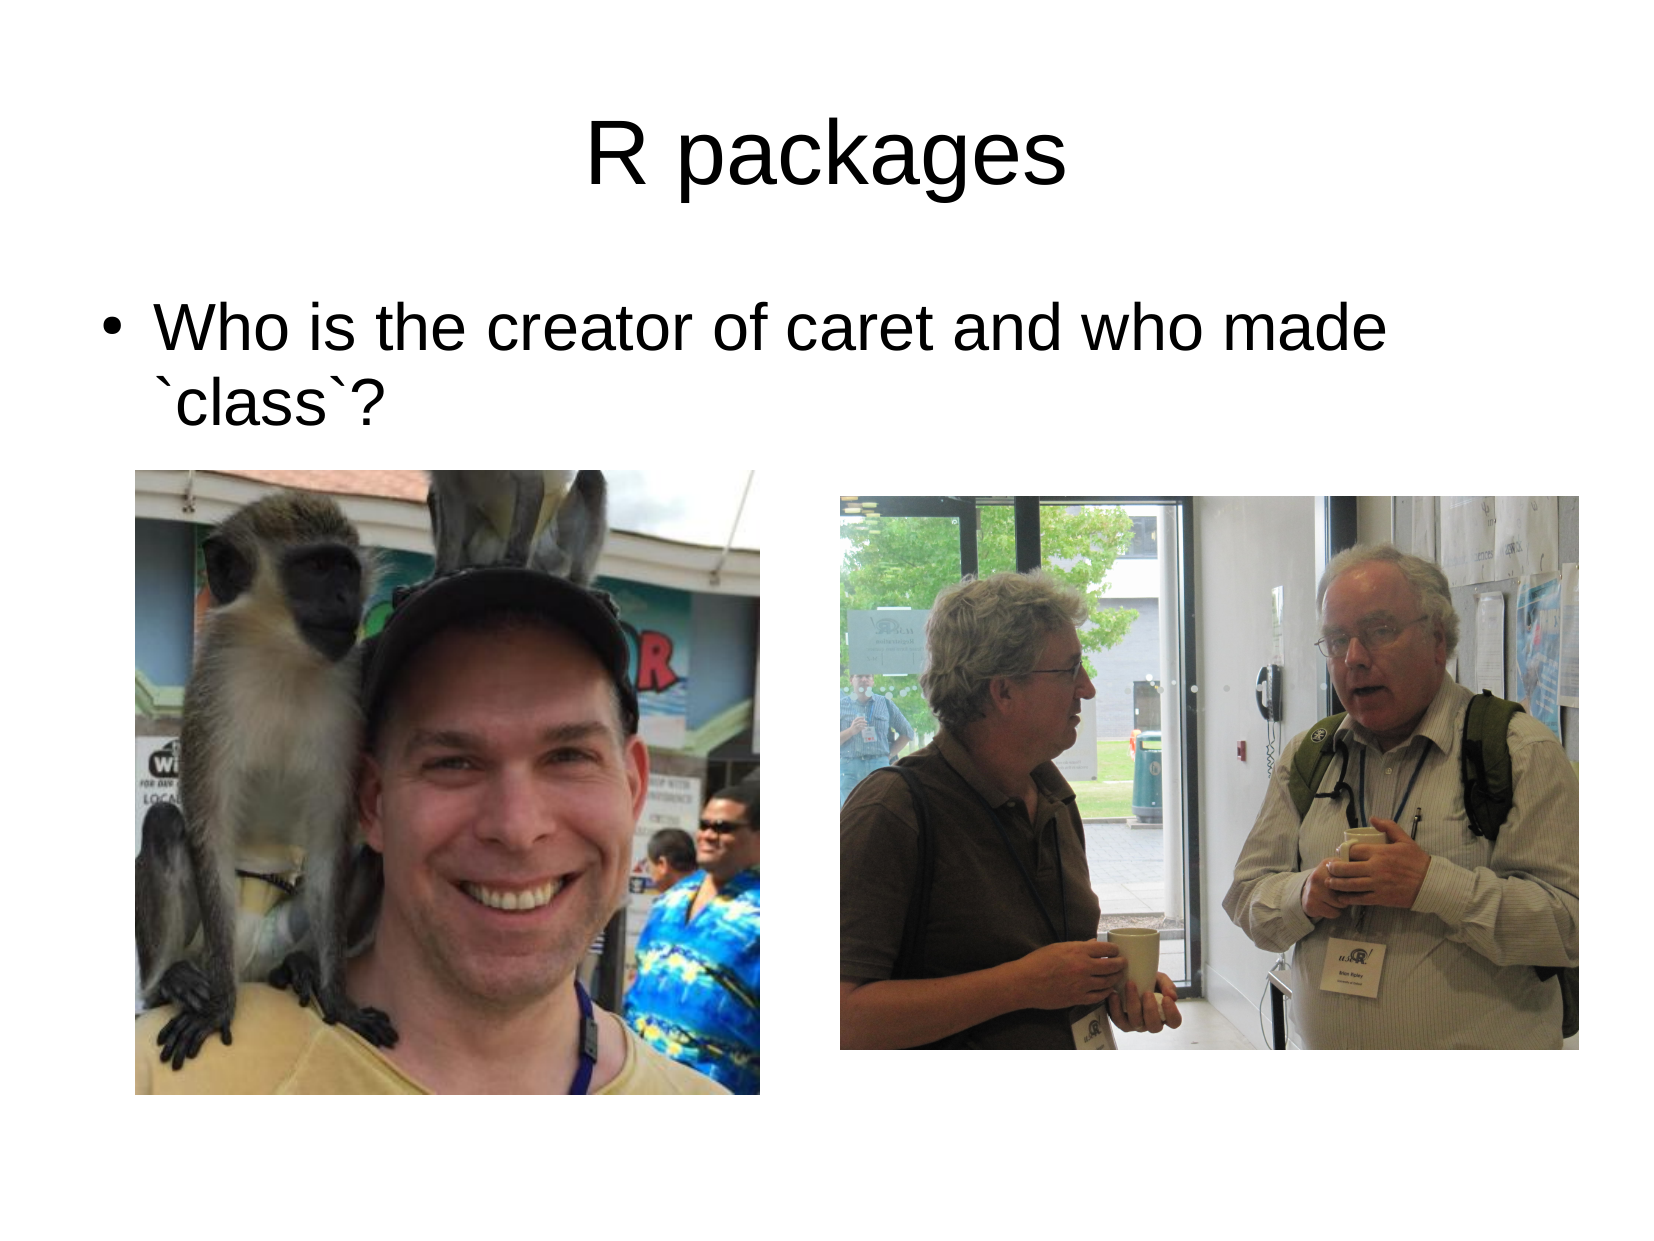

# R packages
Who is the creator of caret and who made `class`?